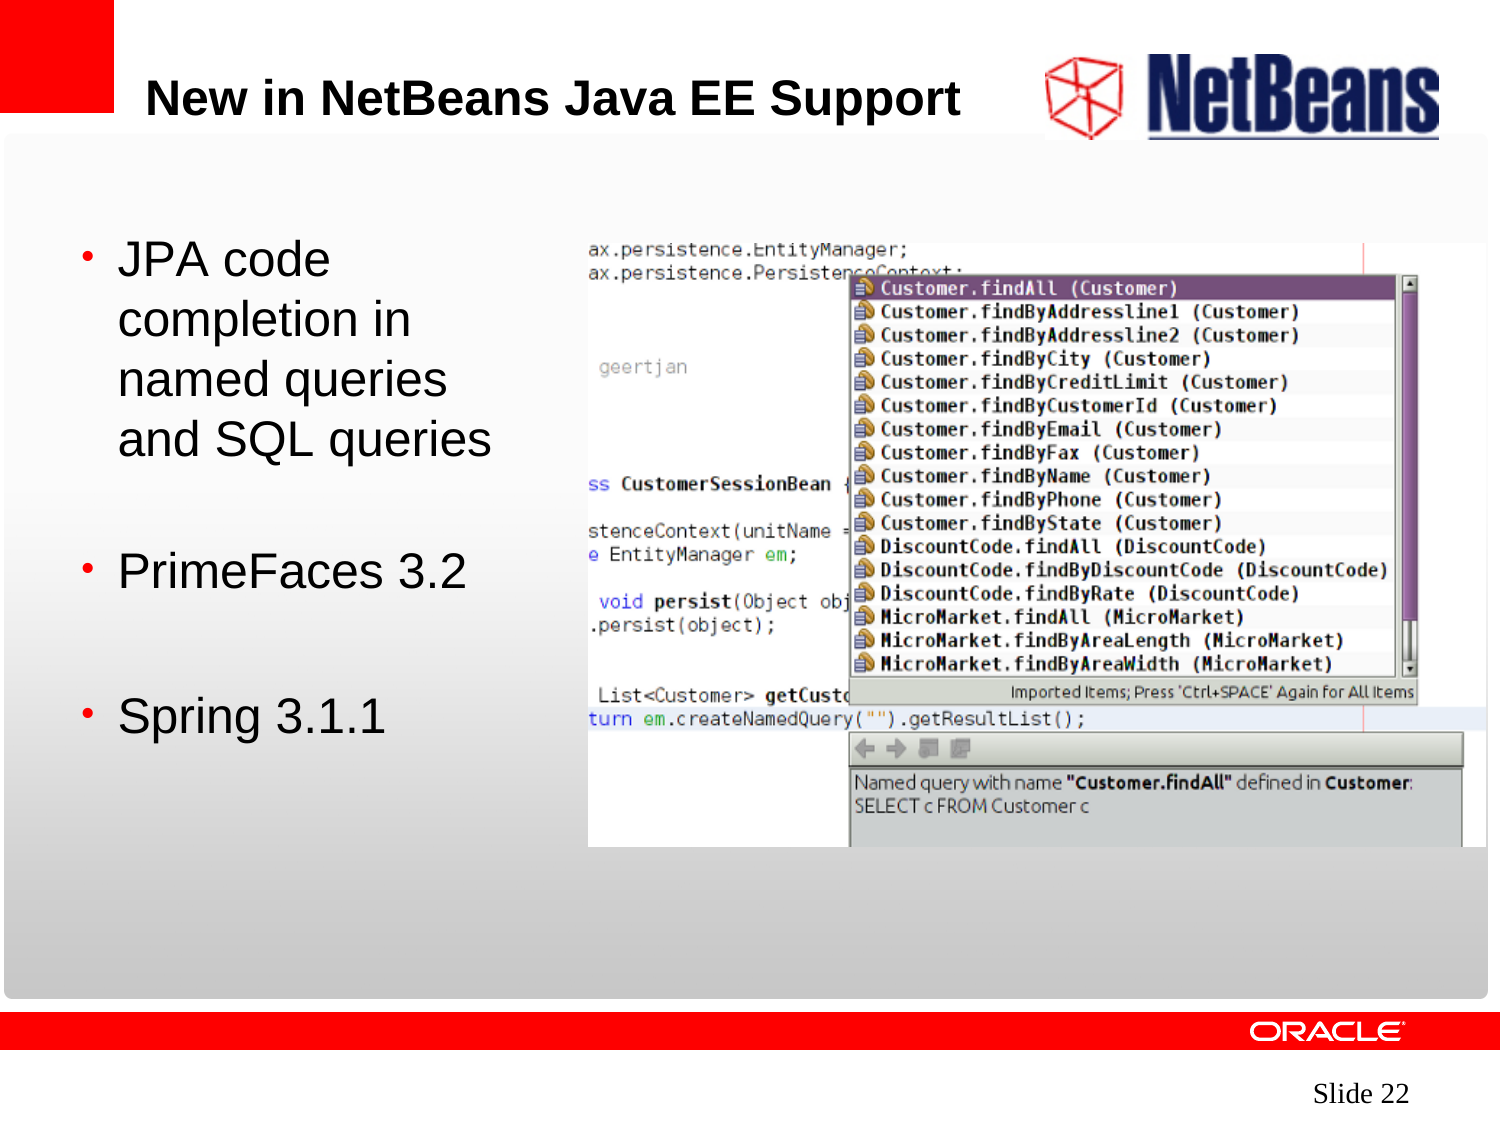

# New in NetBeans Java EE Support
JPA code
completion in
named queries
and SQL queries
PrimeFaces 3.2
Spring 3.1.1